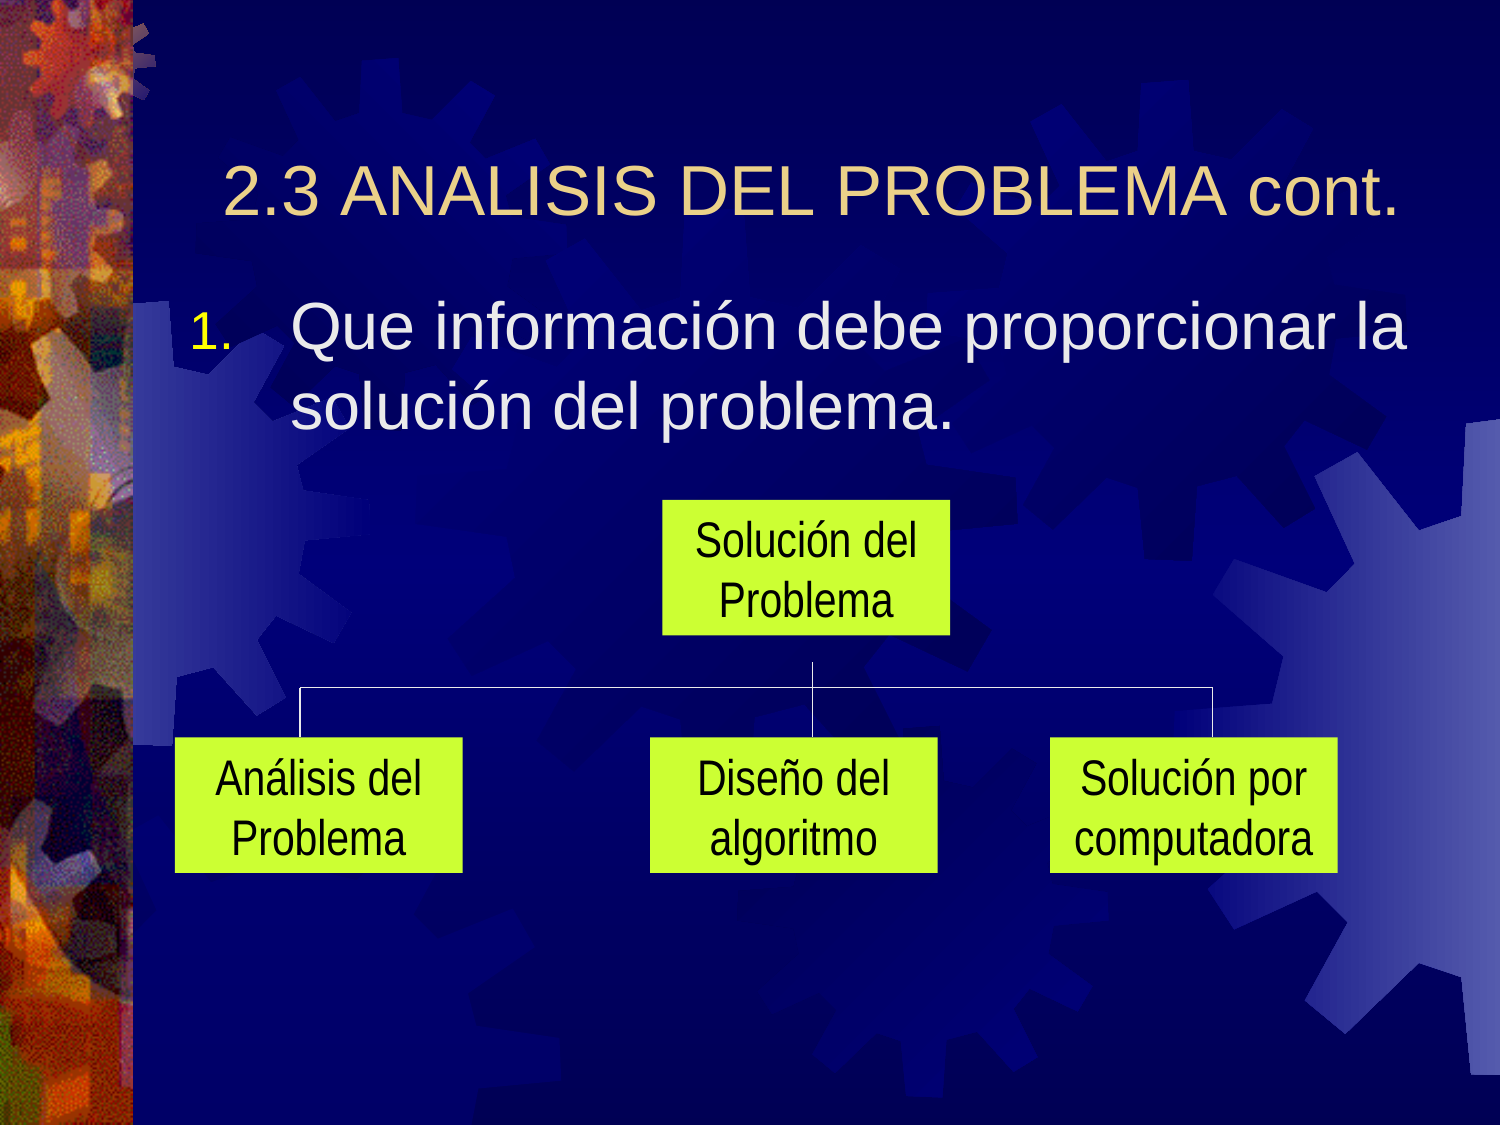

# 2.3 ANALISIS DEL PROBLEMA cont.
Que información debe proporcionar la solución del problema.
Solución del Problema
Análisis del Problema
Diseño del algoritmo
Solución por computadora